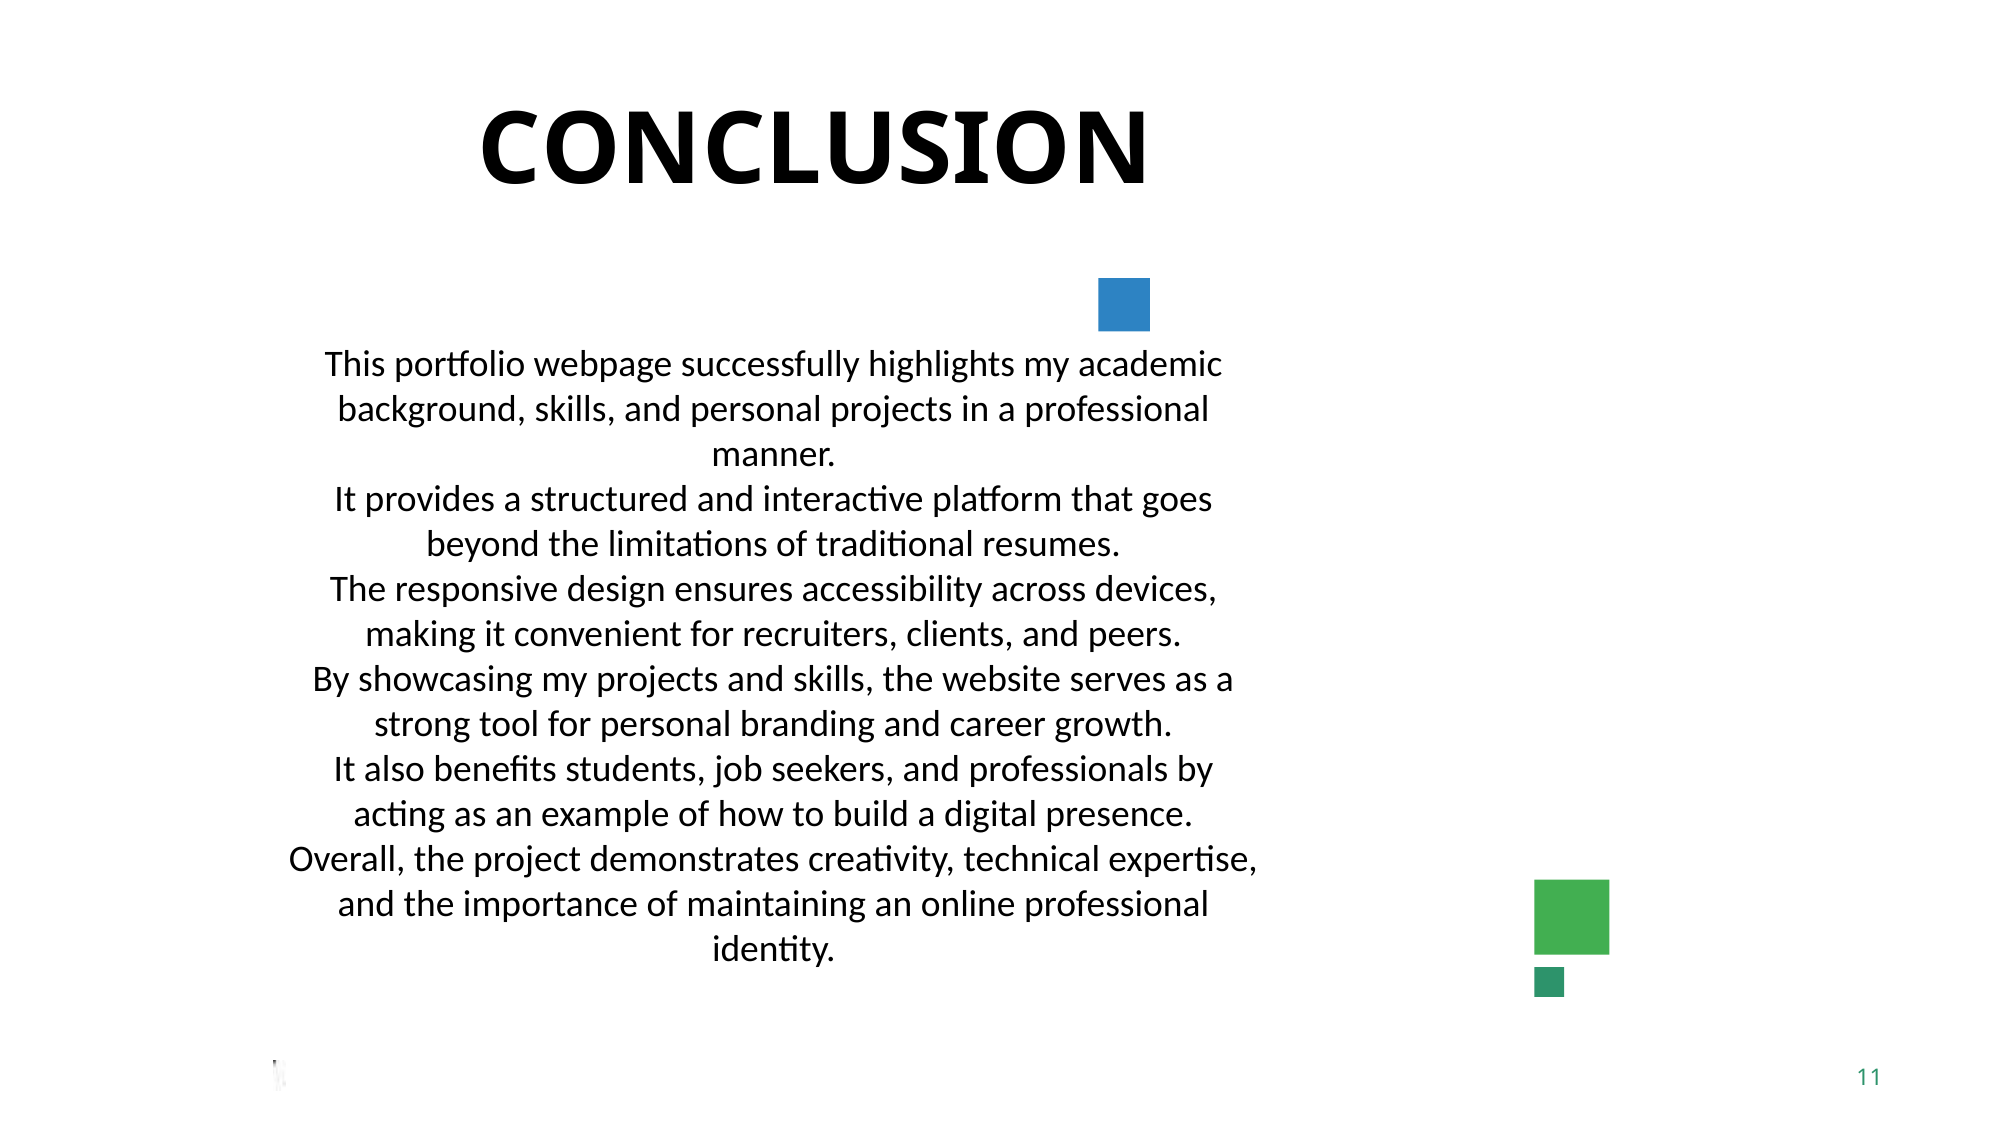

# CONCLUSION
This portfolio webpage successfully highlights my academic background, skills, and personal projects in a professional manner.
It provides a structured and interactive platform that goes beyond the limitations of traditional resumes.
The responsive design ensures accessibility across devices, making it convenient for recruiters, clients, and peers.
By showcasing my projects and skills, the website serves as a strong tool for personal branding and career growth.
It also benefits students, job seekers, and professionals by acting as an example of how to build a digital presence.
Overall, the project demonstrates creativity, technical expertise, and the importance of maintaining an online professional identity.